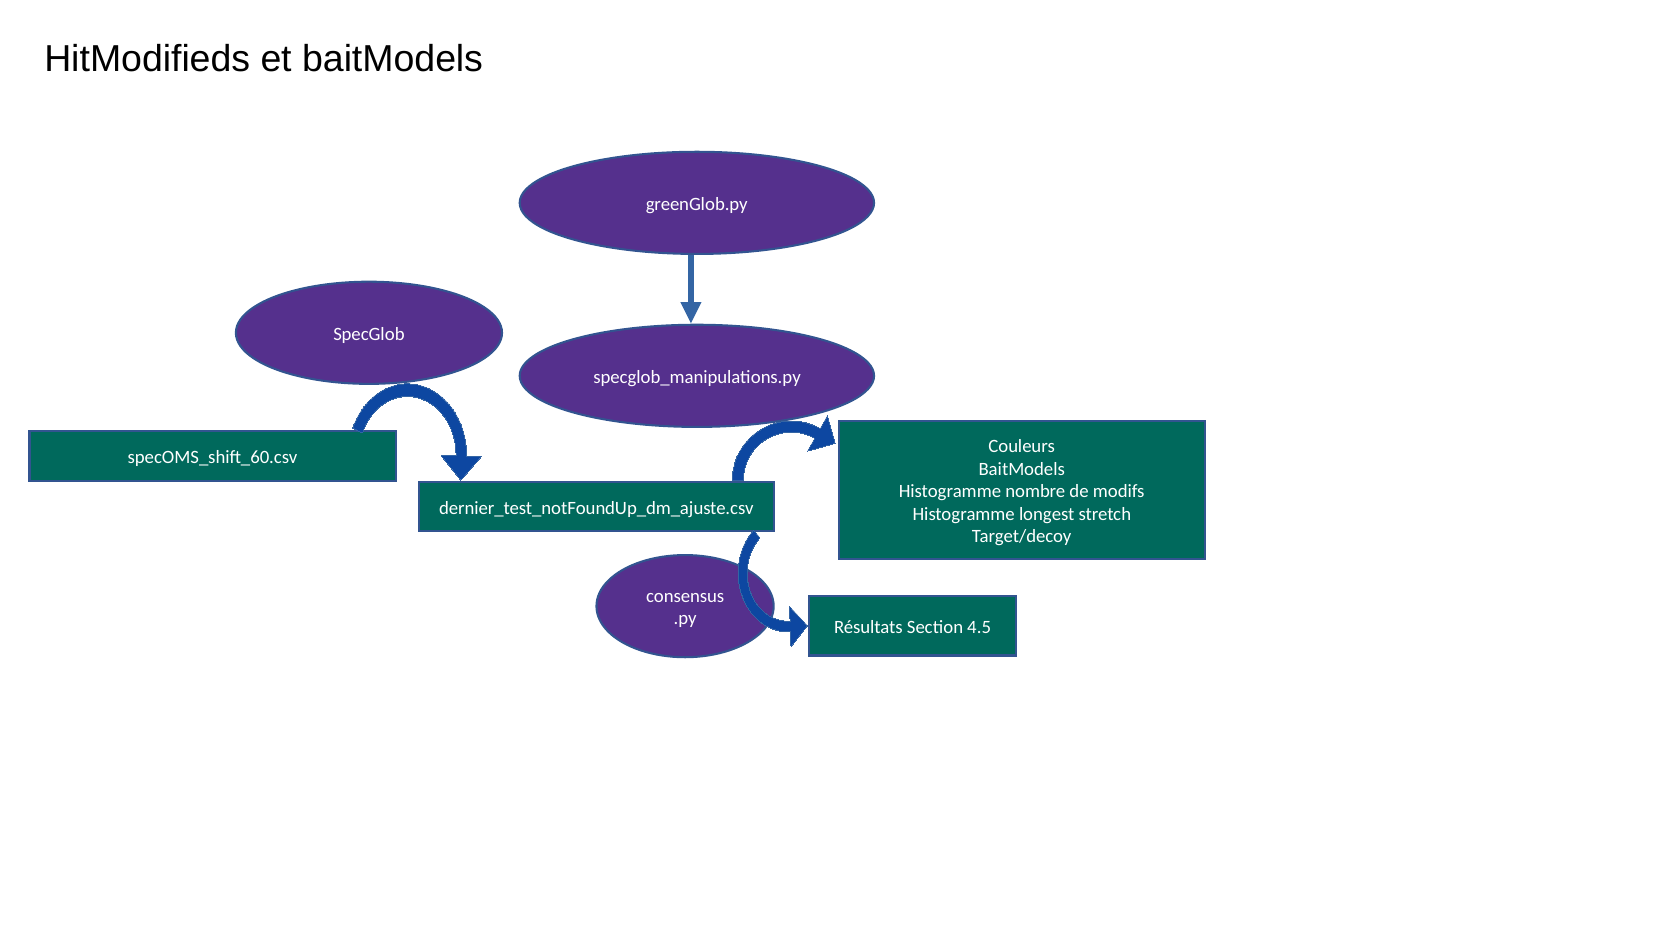

HitModifieds et baitModels
greenGlob.py
SpecGlob
specglob_manipulations.py
Couleurs
BaitModels
Histogramme nombre de modifs
Histogramme longest stretch
Target/decoy
specOMS_shift_60.csv
dernier_test_notFoundUp_dm_ajuste.csv
consensus
.py
Résultats Section 4.5